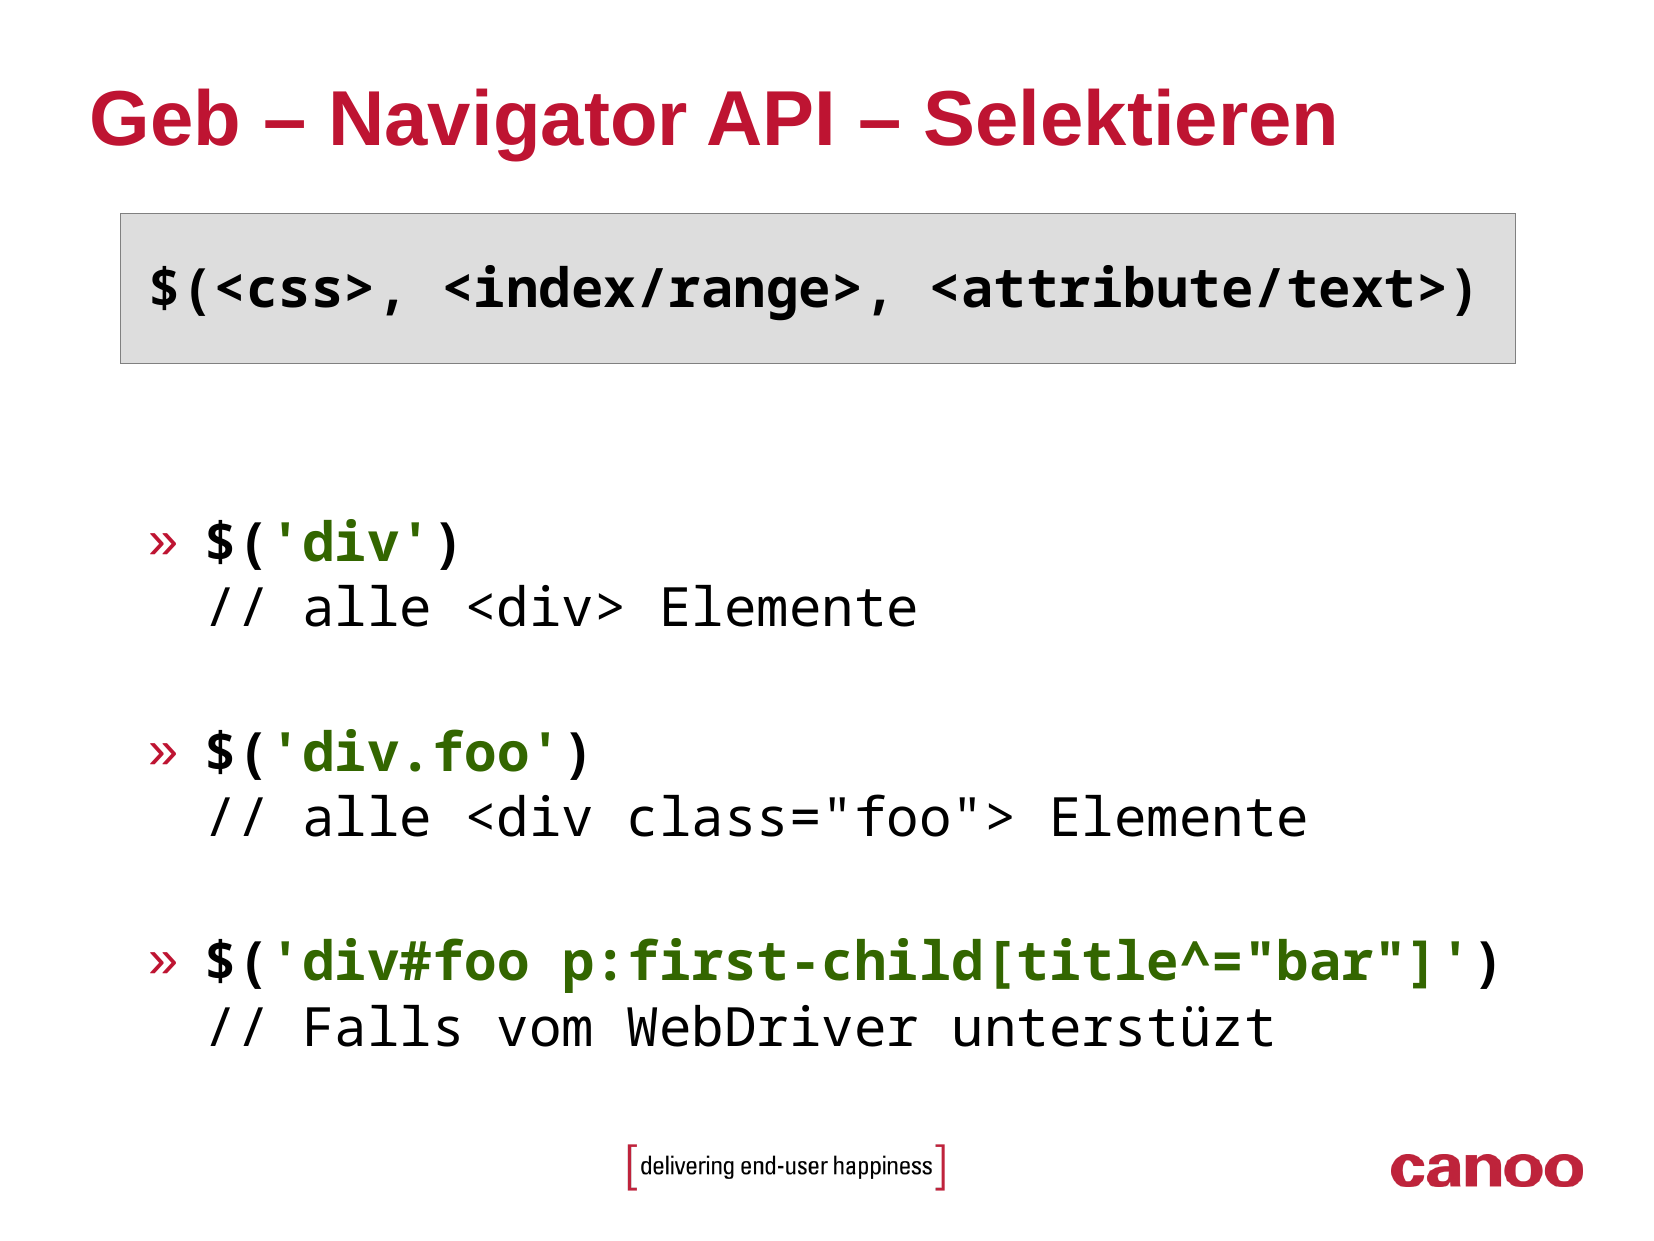

# Geb – Navigator API – Selektieren
$(<css>, <index/range>, <attribute/text>)
$('div')
// alle <div> Elemente
$('div.foo')
// alle <div class="foo"> Elemente
$('div#foo p:first-child[title^="bar"]')
// Falls vom WebDriver unterstüzt